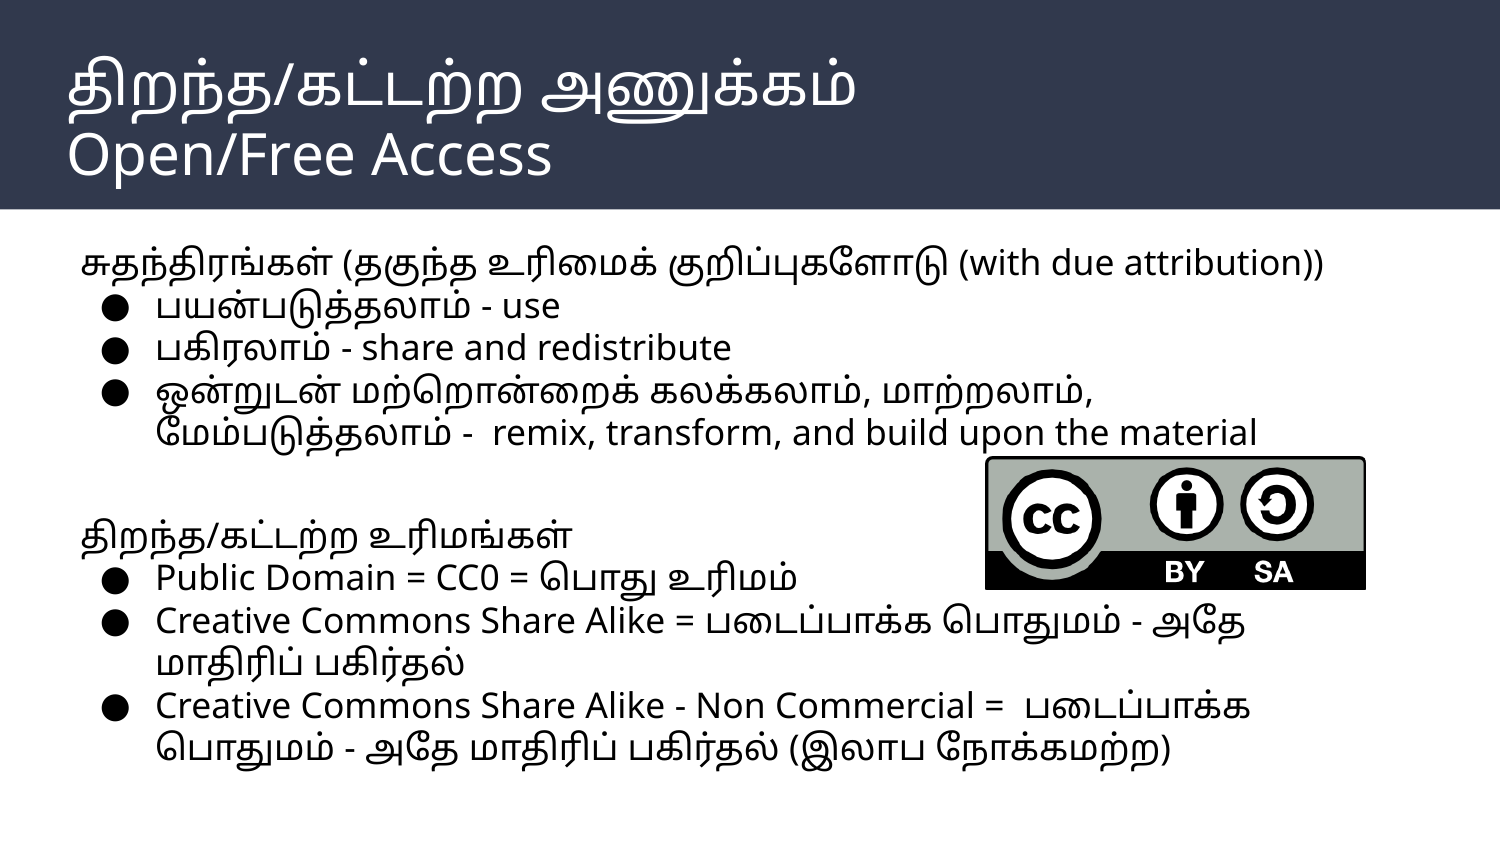

# திறந்த/கட்டற்ற அணுக்கம் Open/Free Access
சுதந்திரங்கள் (தகுந்த உரிமைக் குறிப்புகளோடு (with due attribution))
பயன்படுத்தலாம் - use
பகிரலாம் - share and redistribute
ஒன்றுடன் மற்றொன்றைக் கலக்கலாம், மாற்றலாம், மேம்படுத்தலாம் - remix, transform, and build upon the material
திறந்த/கட்டற்ற உரிமங்கள்
Public Domain = CC0 = பொது உரிமம்
Creative Commons Share Alike = படைப்பாக்க பொதுமம் - அதே மாதிரிப் பகிர்தல்
Creative Commons Share Alike - Non Commercial = படைப்பாக்க பொதுமம் - அதே மாதிரிப் பகிர்தல் (இலாப நோக்கமற்ற)